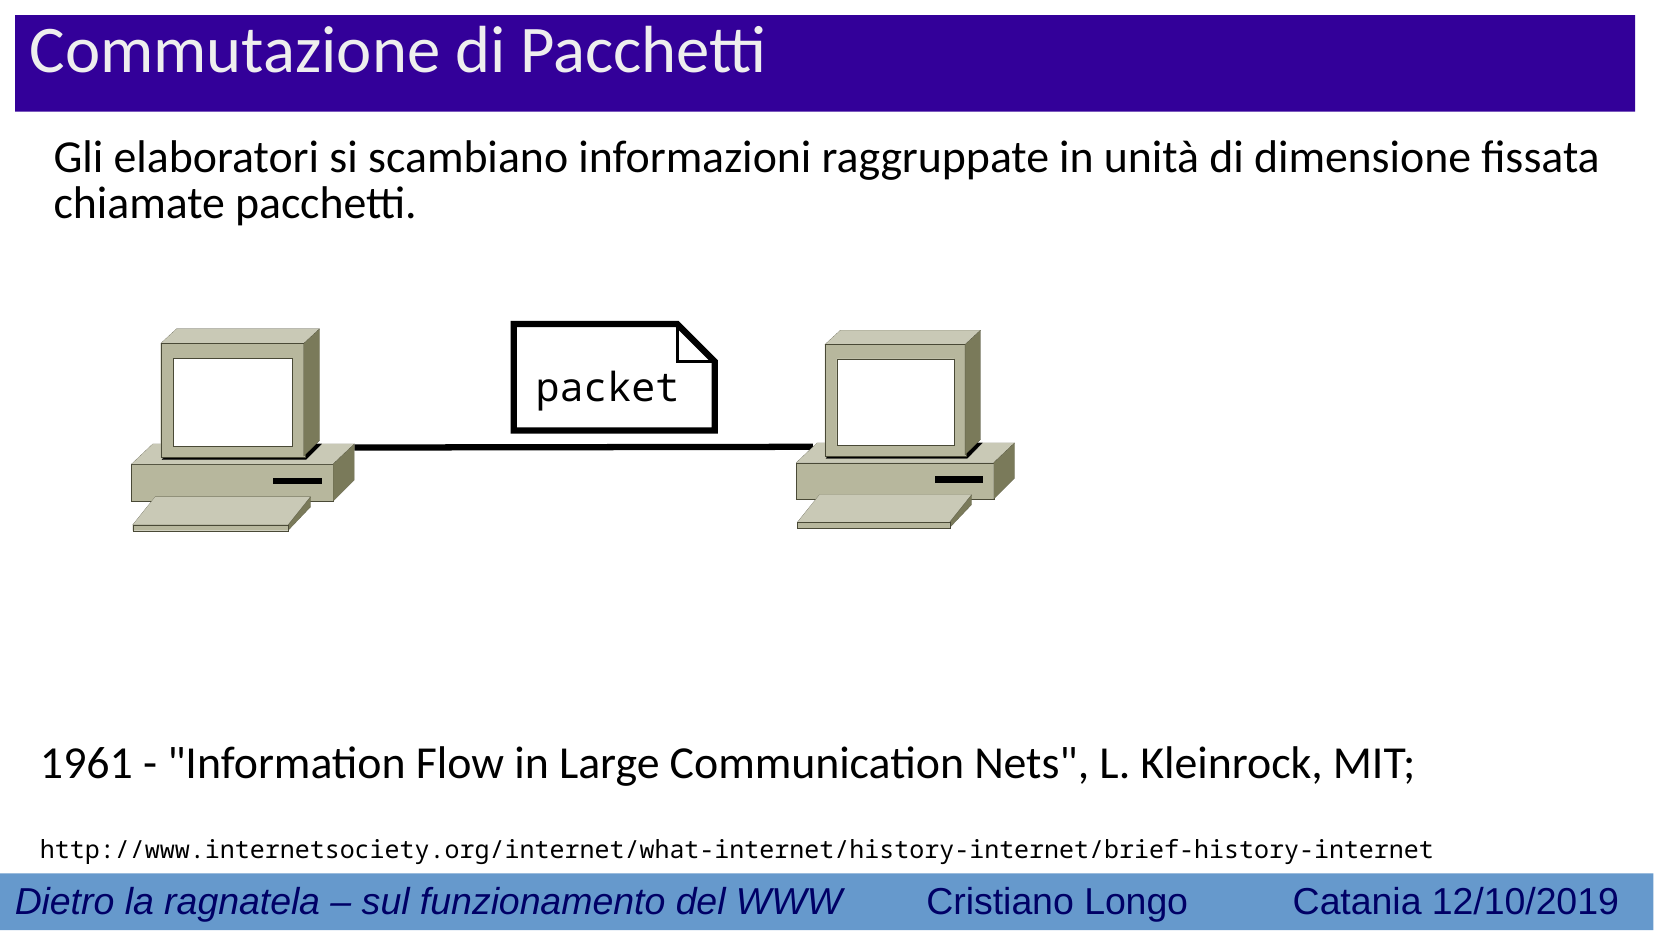

Commutazione di Pacchetti
Gli elaboratori si scambiano informazioni raggruppate in unità di dimensione fissata chiamate pacchetti.
1961 - "Information Flow in Large Communication Nets", L. Kleinrock, MIT;
http://www.internetsociety.org/internet/what-internet/history-internet/brief-history-internet
Dietro la ragnatela – sul funzionamento del WWW Cristiano Longo Catania 12/10/2019
http://www.internetsociety.org/internet/what-internet/history-internet/brief-history-internet
http://www.internetsociety.org/internet/what-internet/history-internet/brief-history-internet
http://www.internetsociety.org/internet/what-internet/history-internet/brief-history-internet